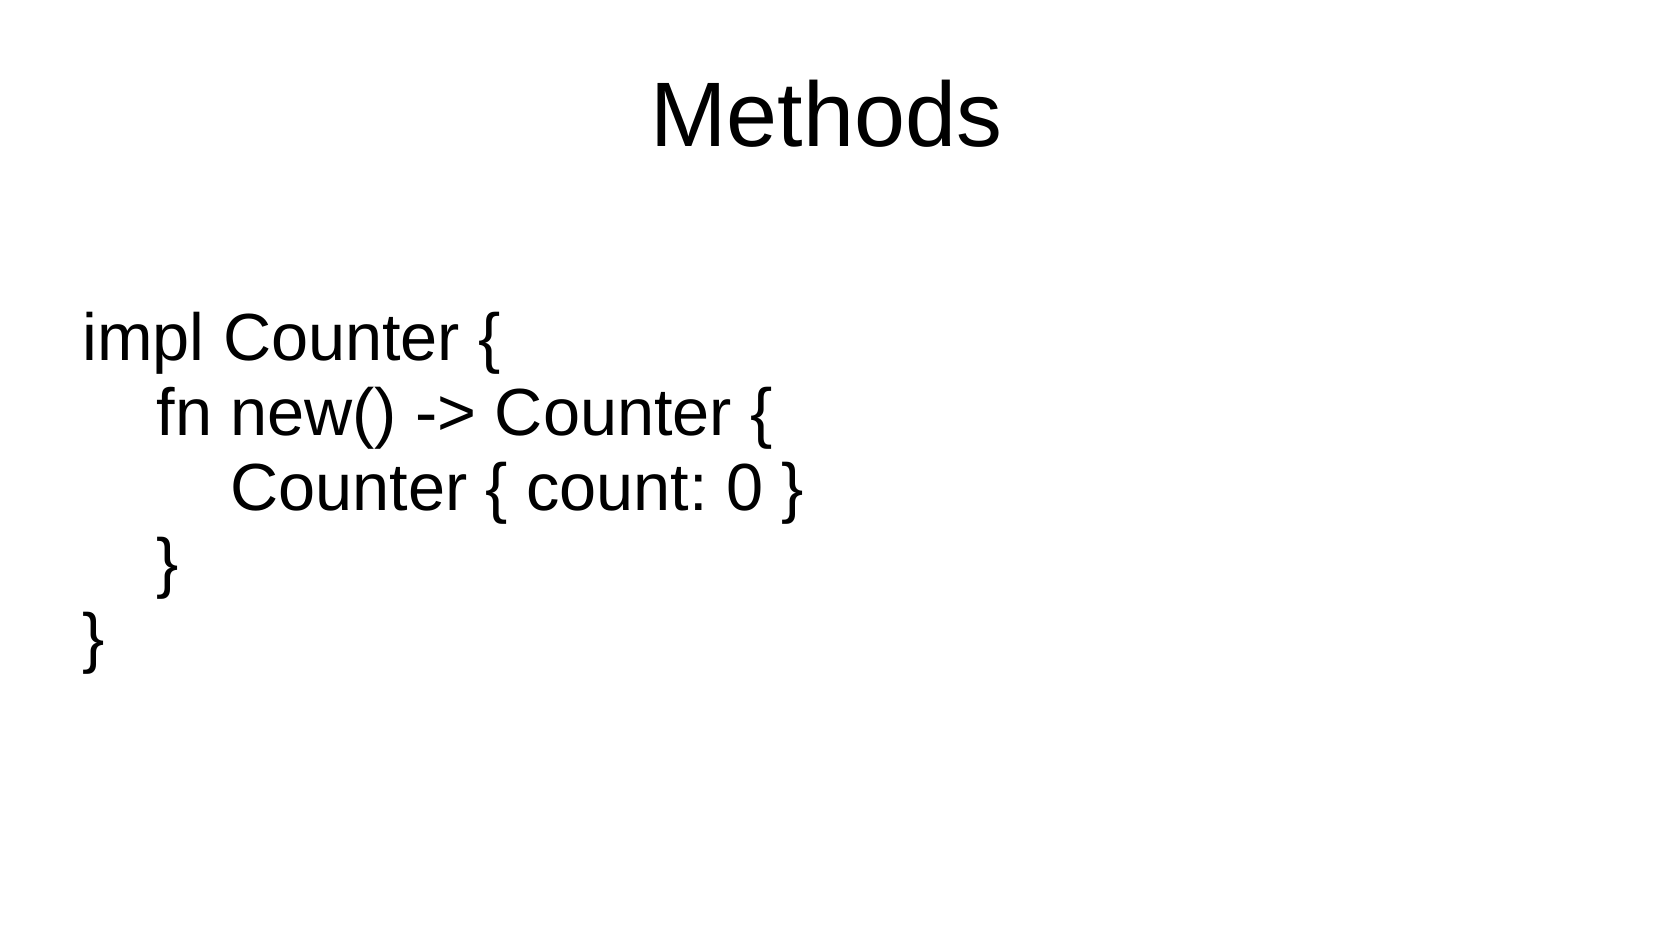

# Methods
impl Counter {
 fn new() -> Counter {
 Counter { count: 0 }
 }
}